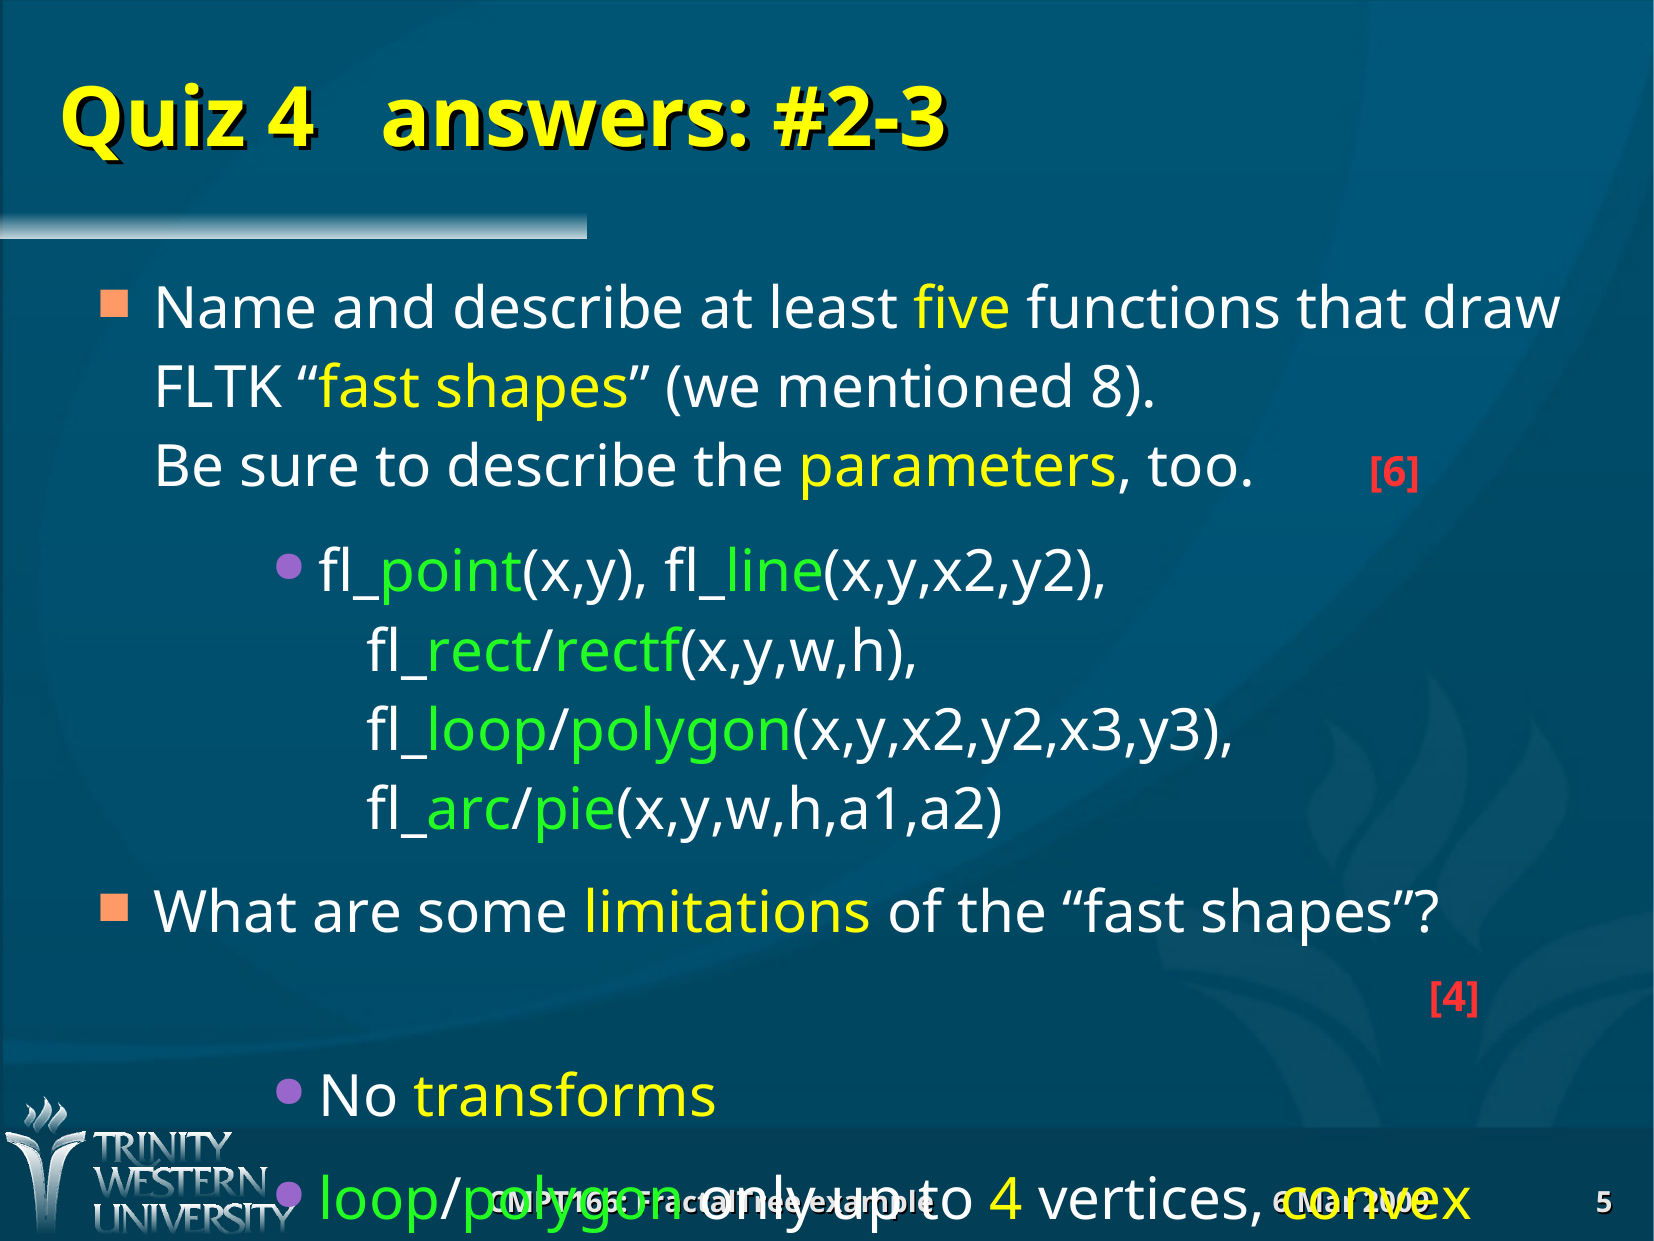

# Quiz 4	 answers: #2-3
Name and describe at least five functions that draw FLTK “fast shapes” (we mentioned 8).
Be sure to describe the parameters, too.		 [6]
fl_point(x,y), fl_line(x,y,x2,y2), fl_rect/rectf(x,y,w,h), fl_loop/polygon(x,y,x2,y2,x3,y3), fl_arc/pie(x,y,w,h,a1,a2)
What are some limitations of the “fast shapes”?																		[4]
No transforms
loop/polygon only up to 4 vertices, convex
CMPT166: FractalTree example
6 Mar 2009
5